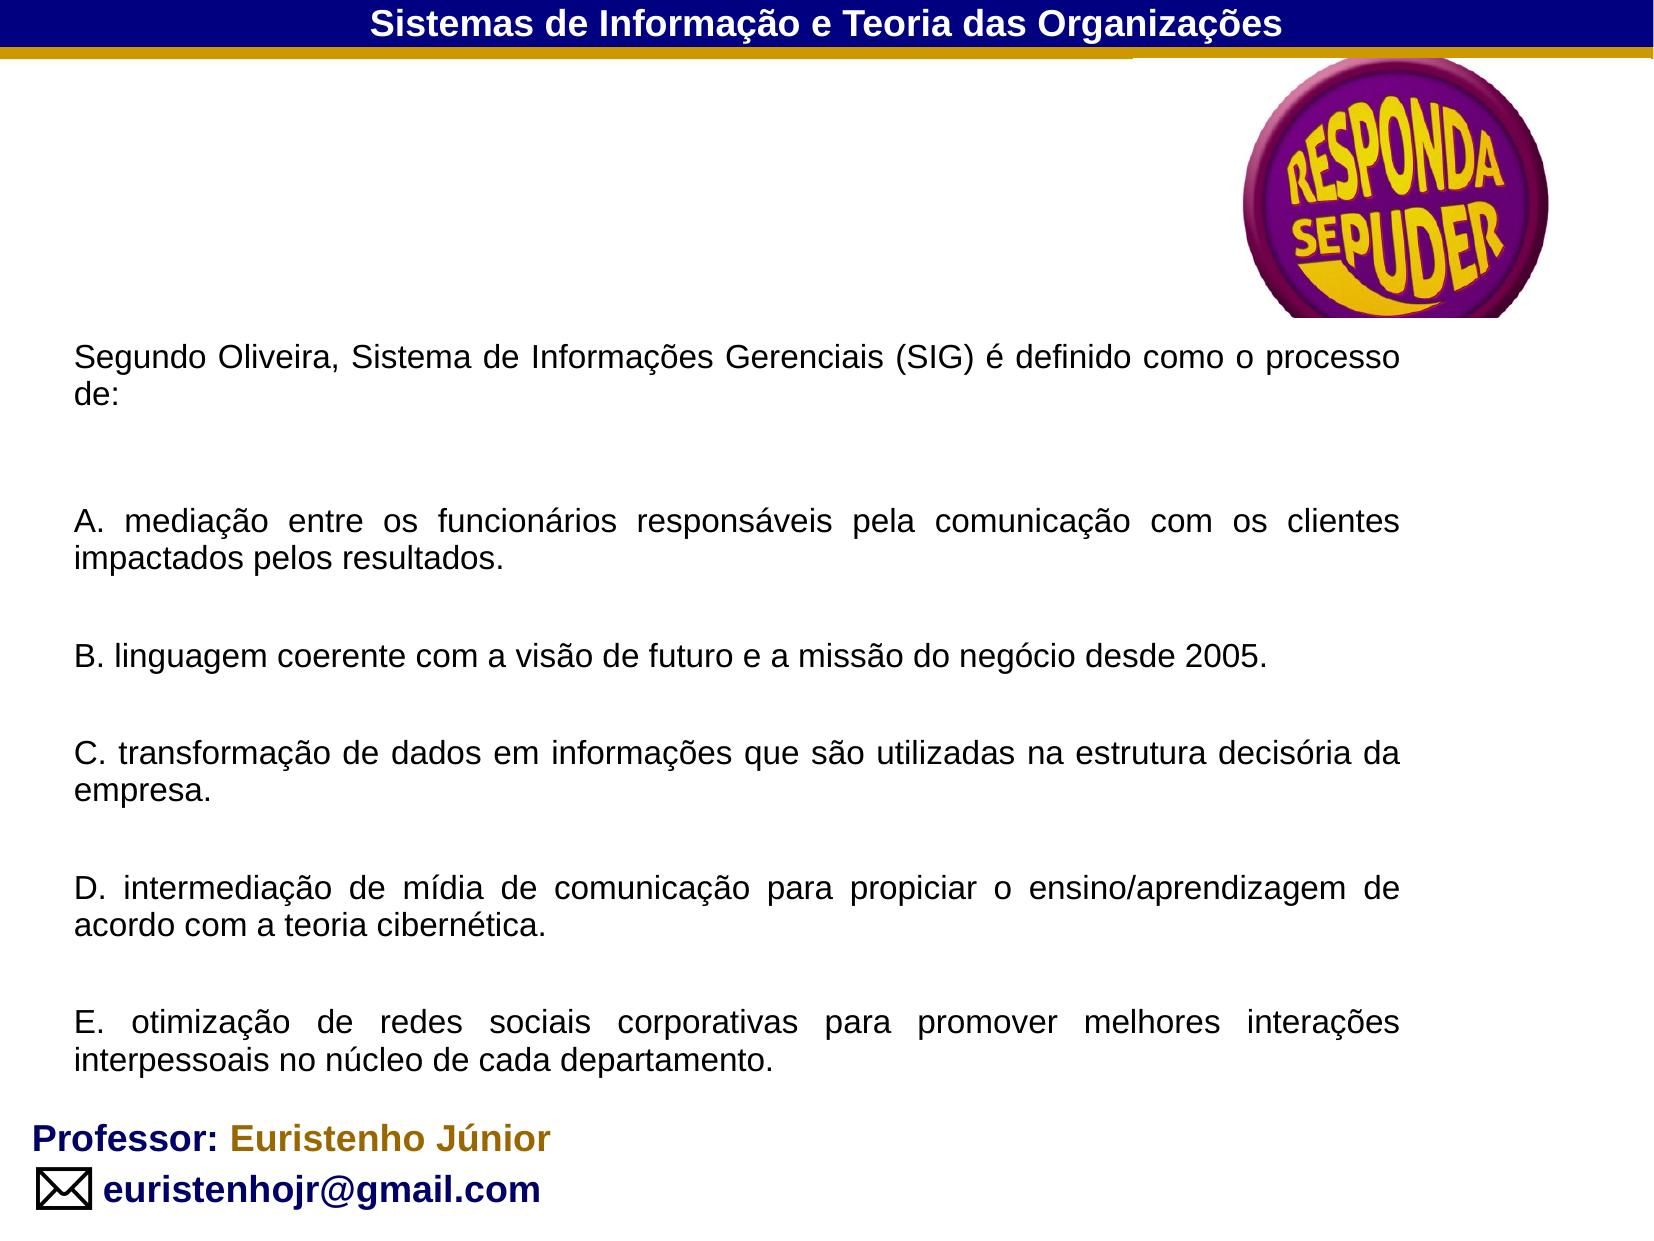

Sistemas de Informação e Teoria das Organizações
Segundo Oliveira, Sistema de Informações Gerenciais (SIG) é definido como o processo de:
A. mediação entre os funcionários responsáveis pela comunicação com os clientes impactados pelos resultados.
B. linguagem coerente com a visão de futuro e a missão do negócio desde 2005.
C. transformação de dados em informações que são utilizadas na estrutura decisória da empresa.
D. intermediação de mídia de comunicação para propiciar o ensino/aprendizagem de acordo com a teoria cibernética.
E. otimização de redes sociais corporativas para promover melhores interações interpessoais no núcleo de cada departamento.
Professor: Euristenho Júnior
euristenhojr@gmail.com